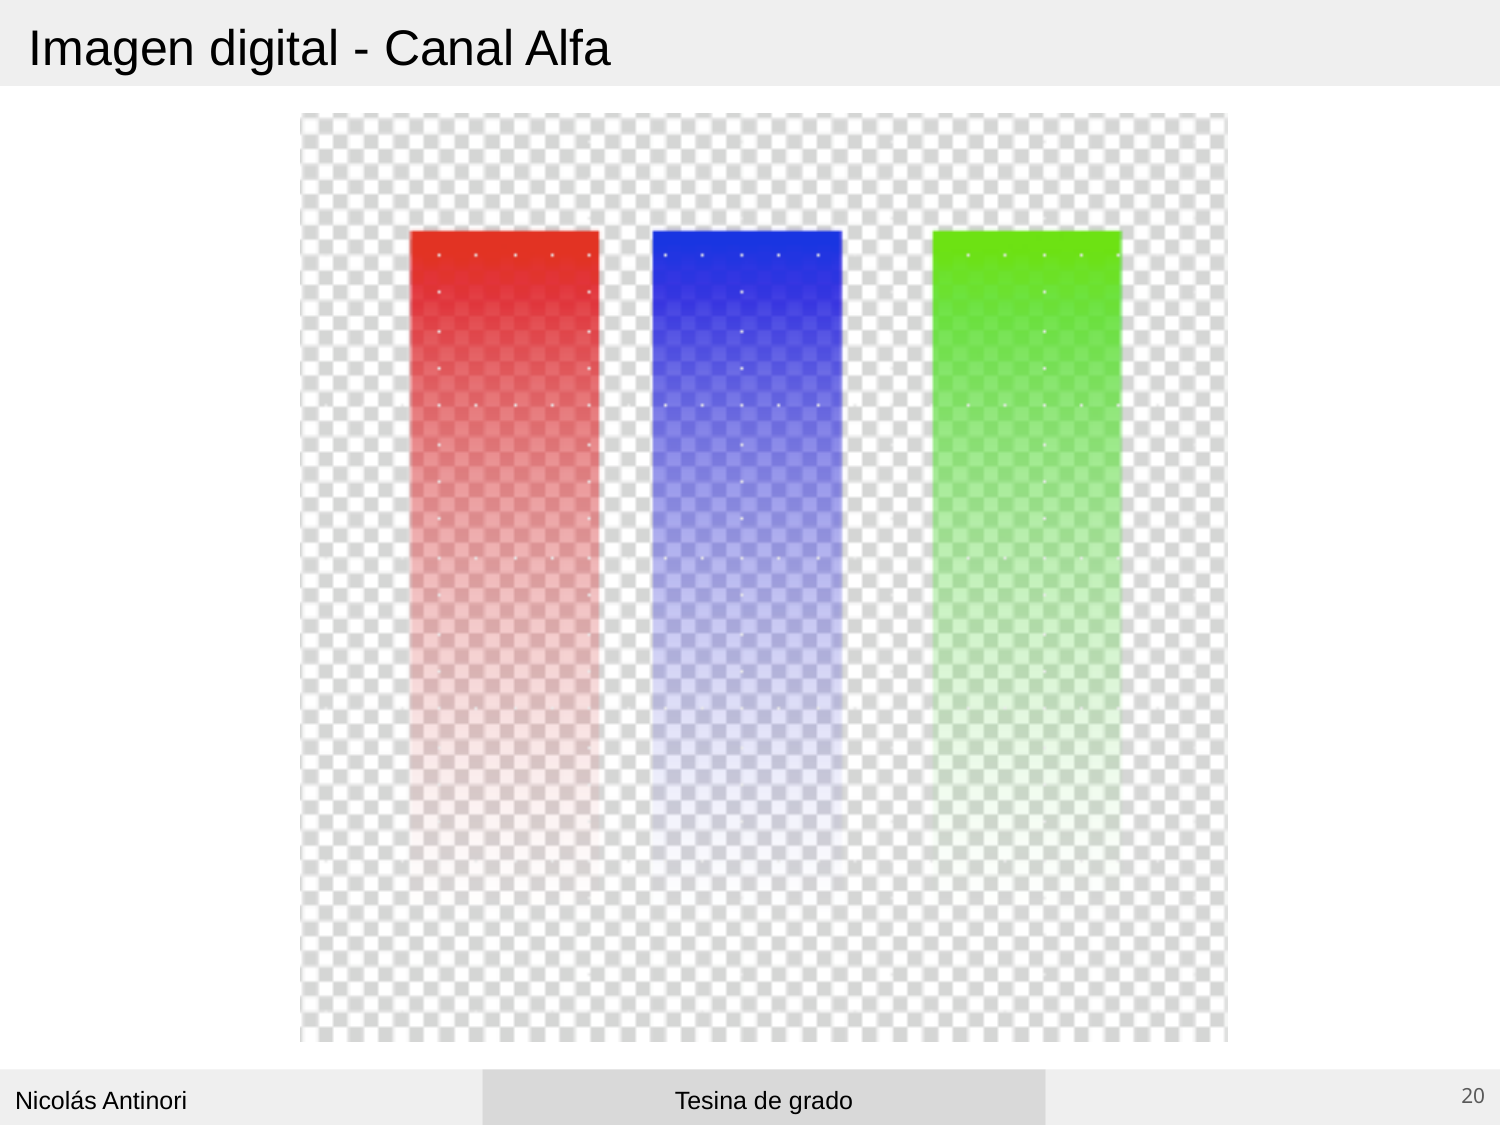

Imagen digital - Canal Alfa
Nicolás Antinori
Tesina de grado